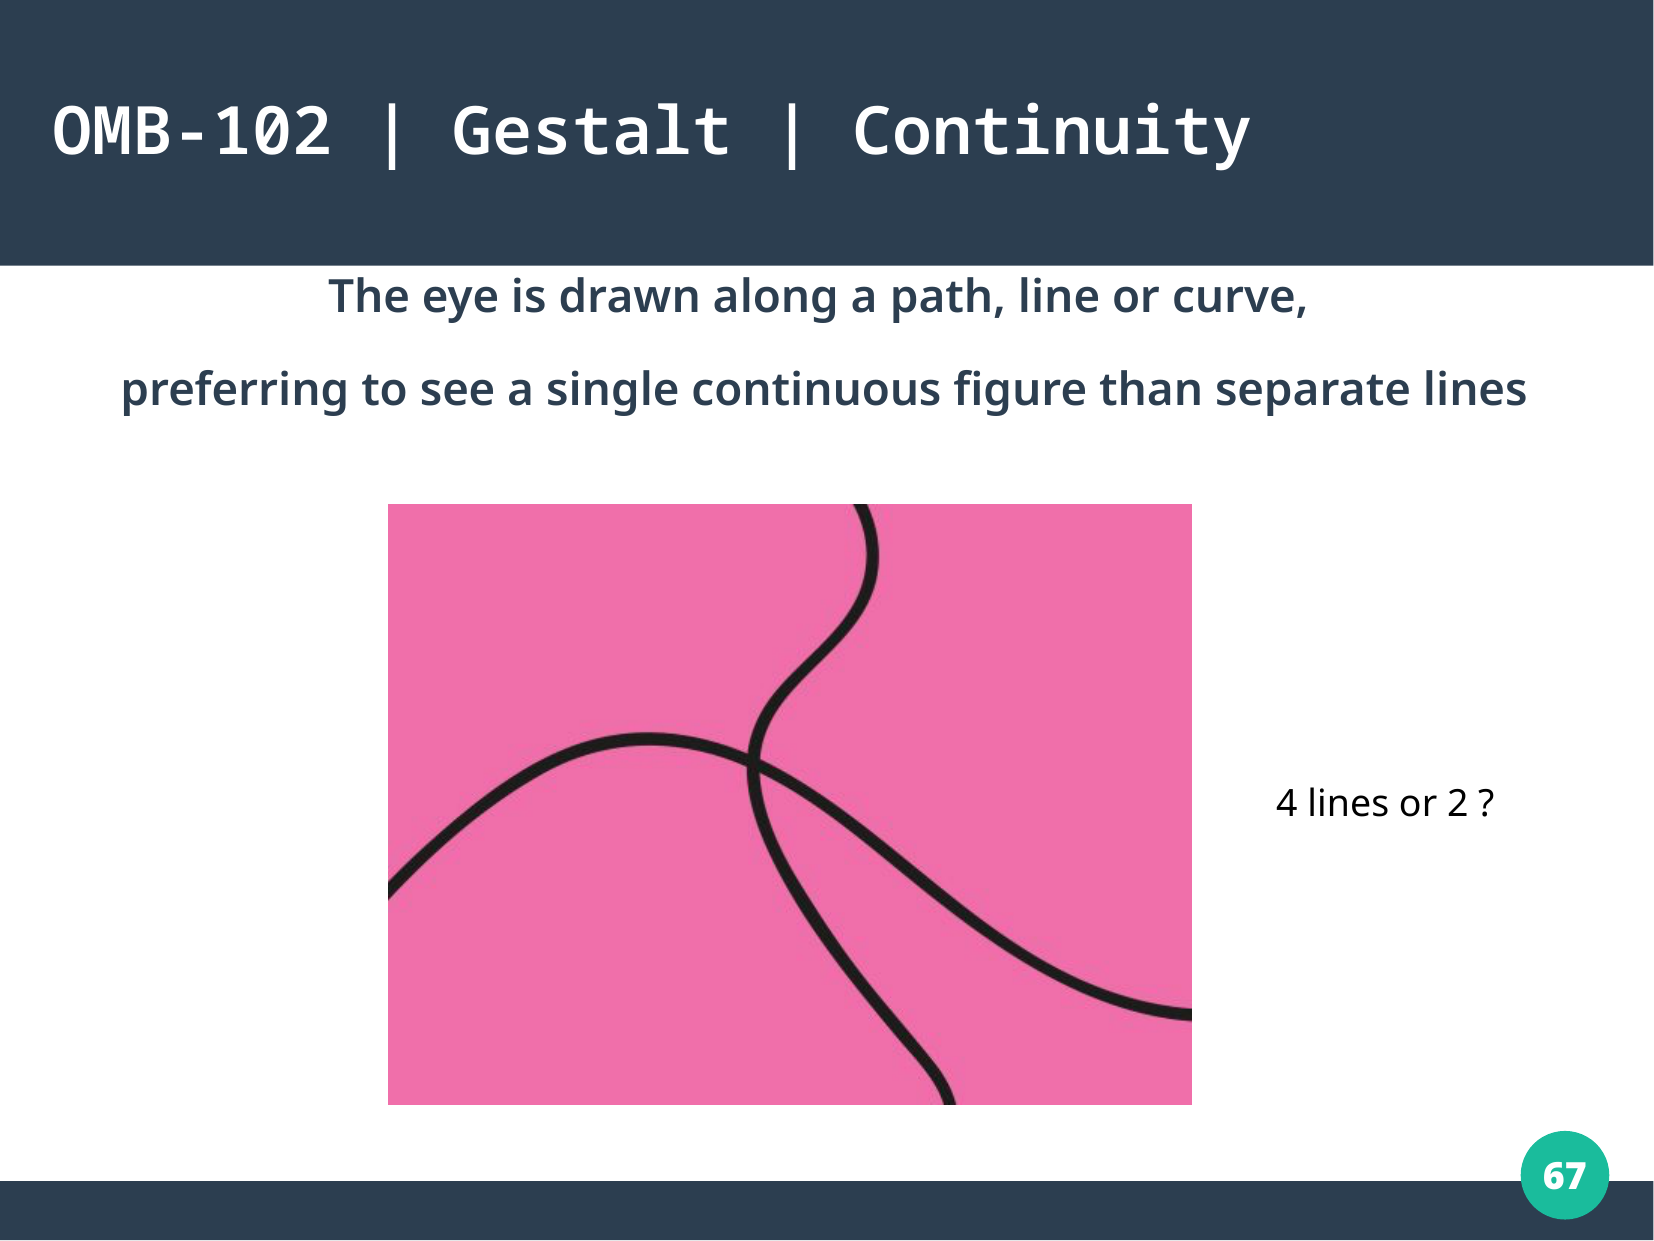

OMB-102 | Gestalt | Continuity
# The eye is drawn along a path, line or curve,
preferring to see a single continuous figure than separate lines
4 lines or 2 ?
67